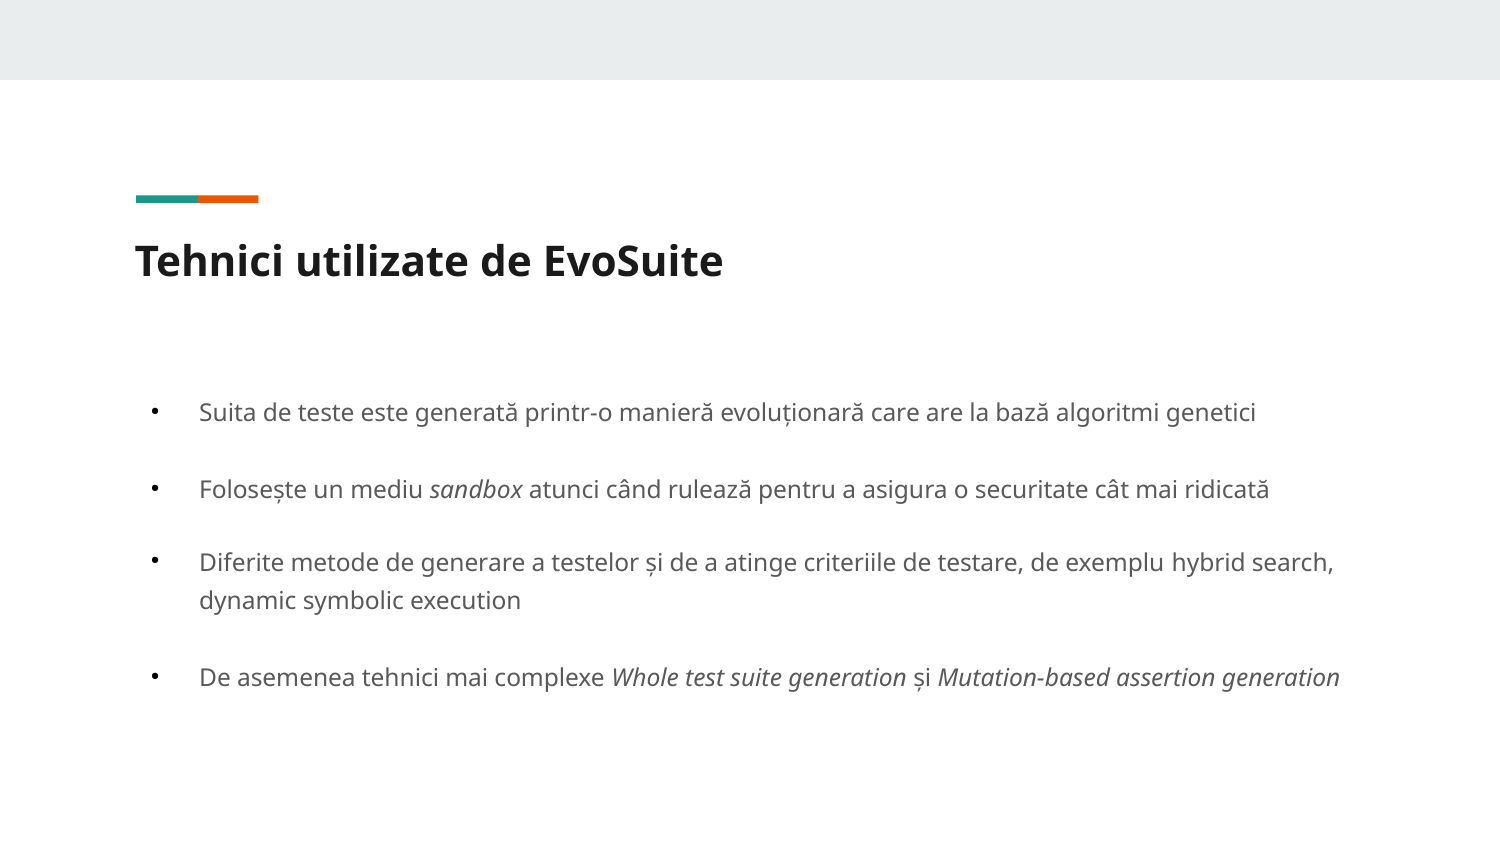

# Tehnici utilizate de EvoSuite
Suita de teste este generată printr-o manieră evoluționară care are la bază algoritmi genetici
Folosește un mediu sandbox atunci când rulează pentru a asigura o securitate cât mai ridicată
Diferite metode de generare a testelor și de a atinge criteriile de testare, de exemplu hybrid search, dynamic symbolic execution
De asemenea tehnici mai complexe Whole test suite generation și Mutation-based assertion generation